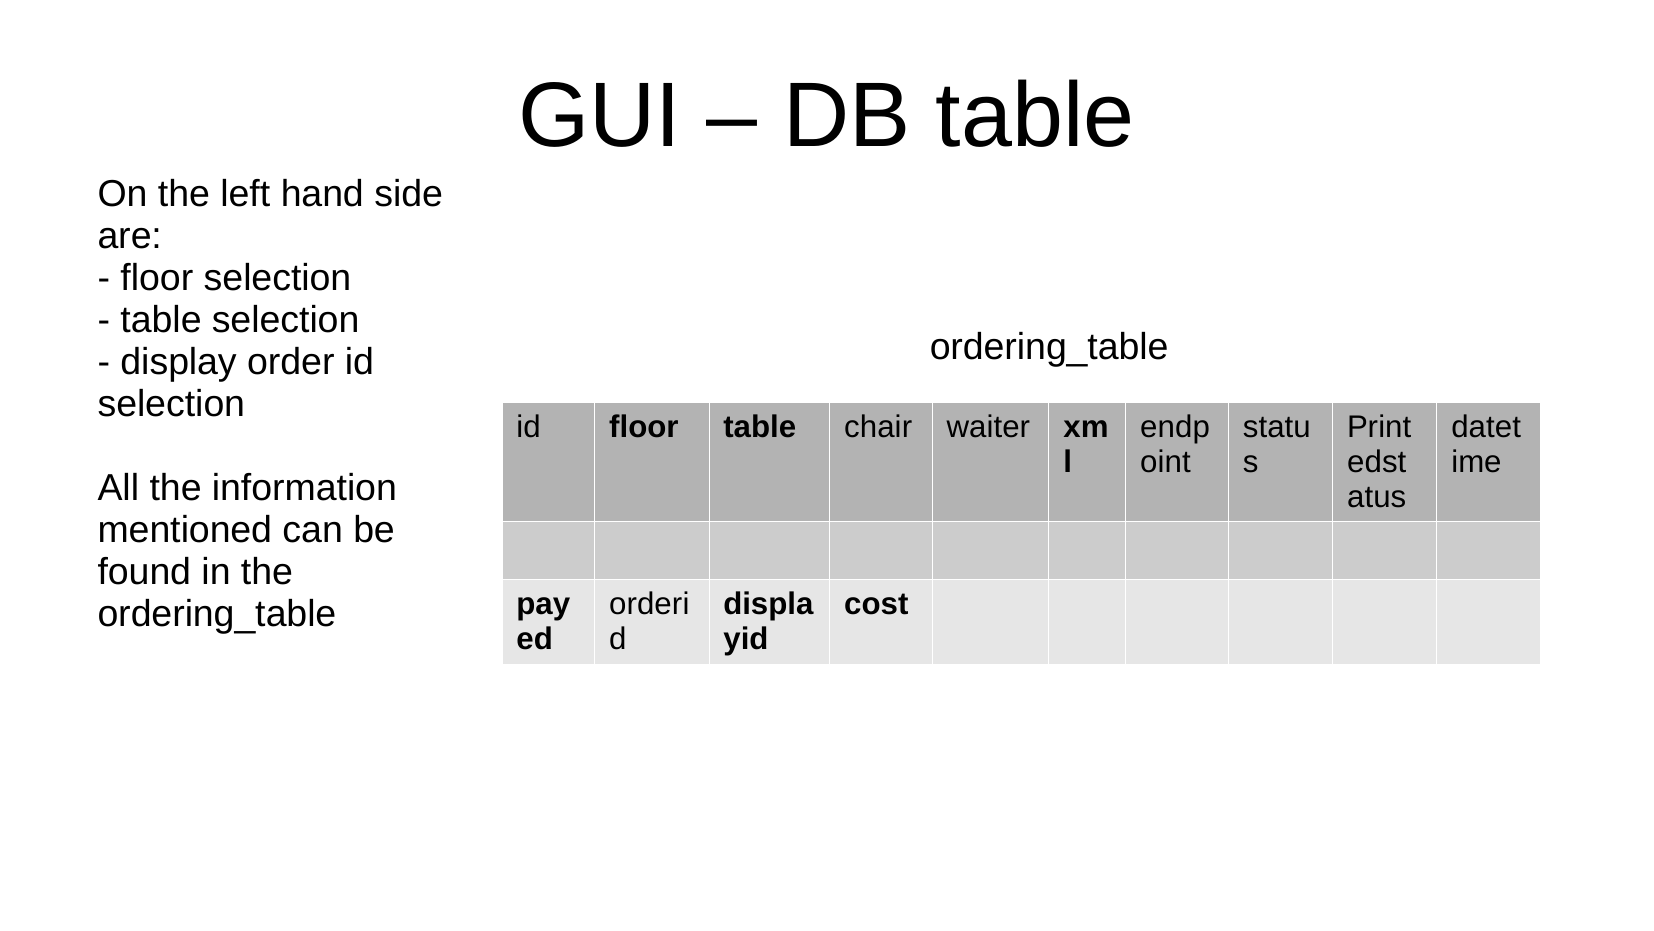

# GUI – DB table
On the left hand side
are:
- floor selection
- table selection
- display order id selection
All the information mentioned can be found in the ordering_table
ordering_table
| id | floor | table | chair | waiter | xml | endpoint | status | Printedstatus | datetime |
| --- | --- | --- | --- | --- | --- | --- | --- | --- | --- |
| | | | | | | | | | |
| payed | orderid | displayid | cost | | | | | | |